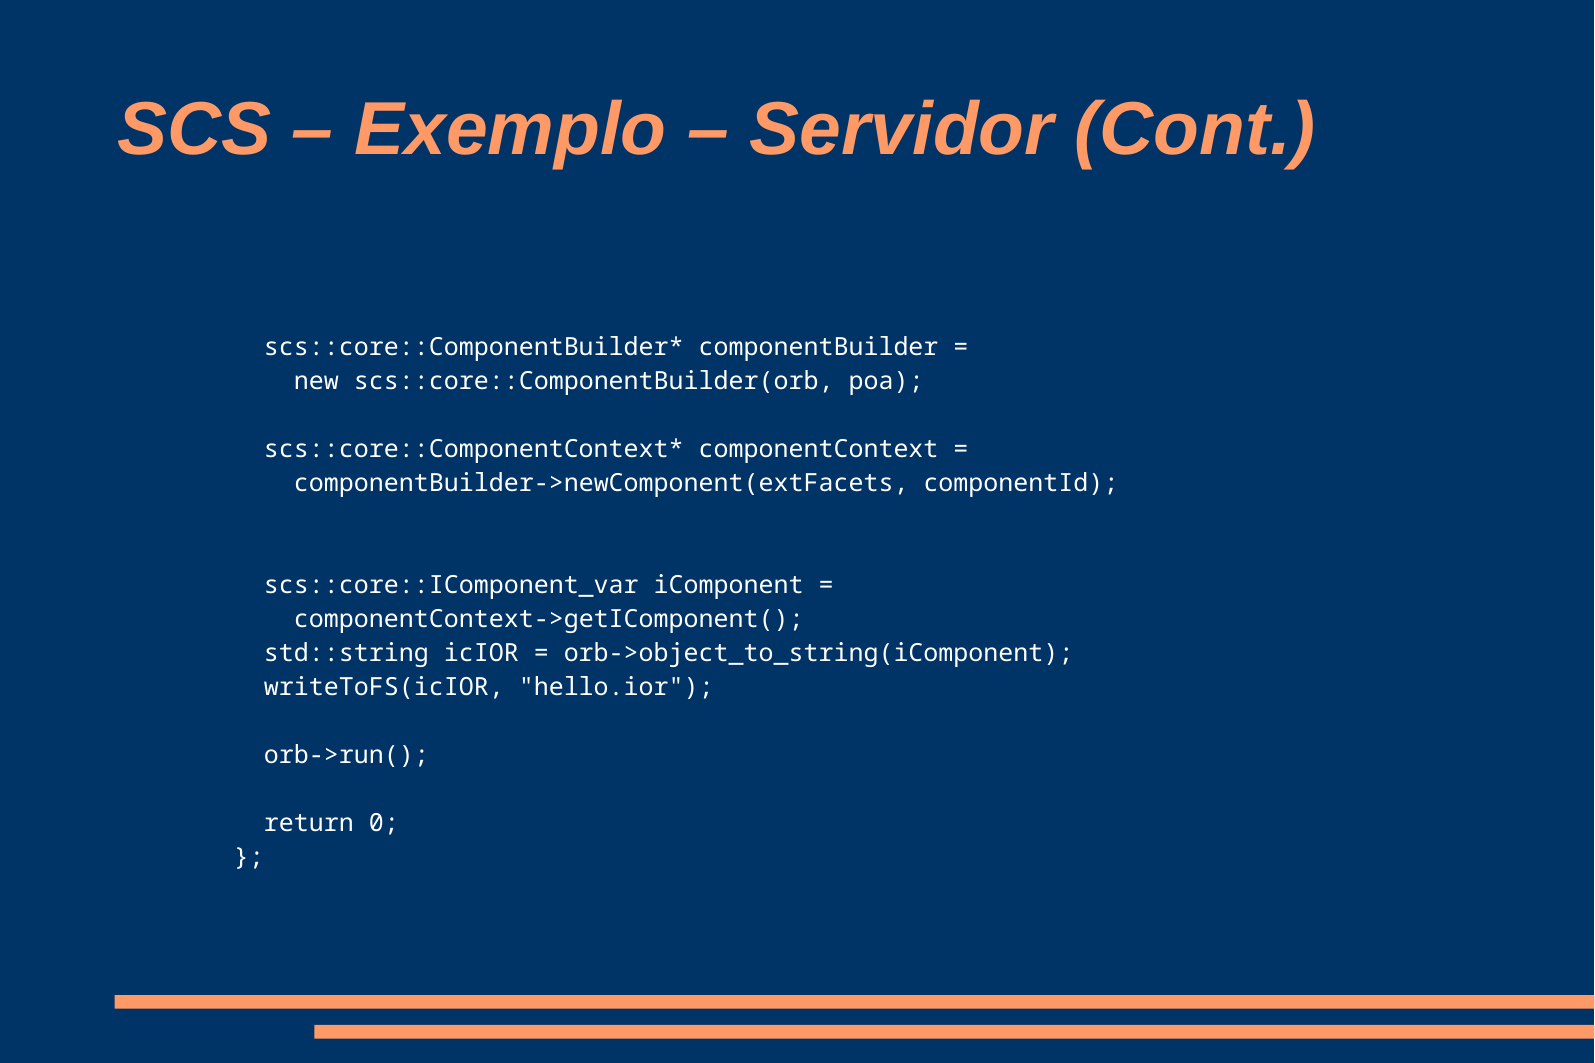

# SCS – Exemplo – Servidor (Cont.)
 scs::core::ComponentBuilder* componentBuilder =
 new scs::core::ComponentBuilder(orb, poa);
 scs::core::ComponentContext* componentContext =
 componentBuilder->newComponent(extFacets, componentId);
 scs::core::IComponent_var iComponent =
 componentContext->getIComponent();
 std::string icIOR = orb->object_to_string(iComponent);
 writeToFS(icIOR, "hello.ior");
 orb->run();
 return 0;
};